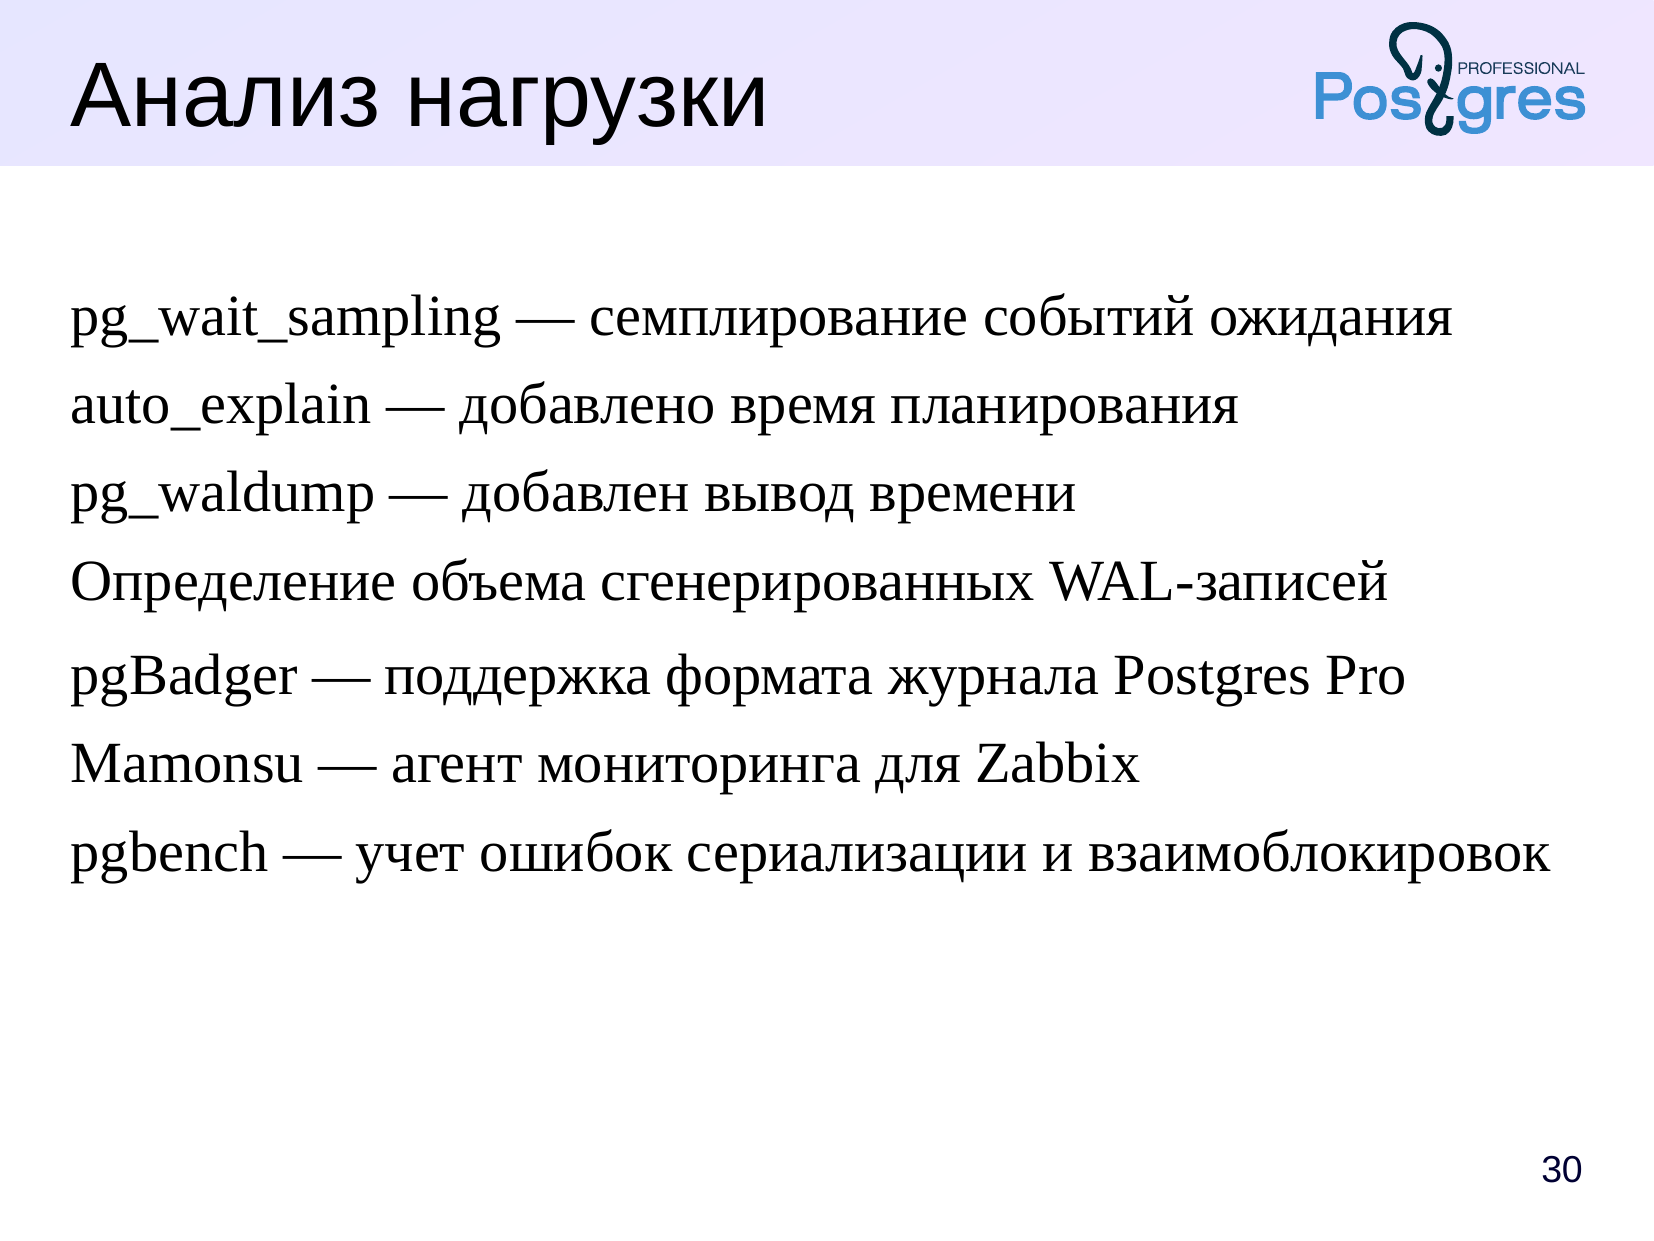

# Анализ нагрузки
pg_wait_sampling — семплирование событий ожидания
auto_explain — добавлено время планирования
pg_waldump — добавлен вывод времени
Определение объема сгенерированных WAL-записей
pgBadger — поддержка формата журнала Postgres Pro
Mamonsu — агент мониторинга для Zabbix
pgbench — учет ошибок сериализации и взаимоблокировок